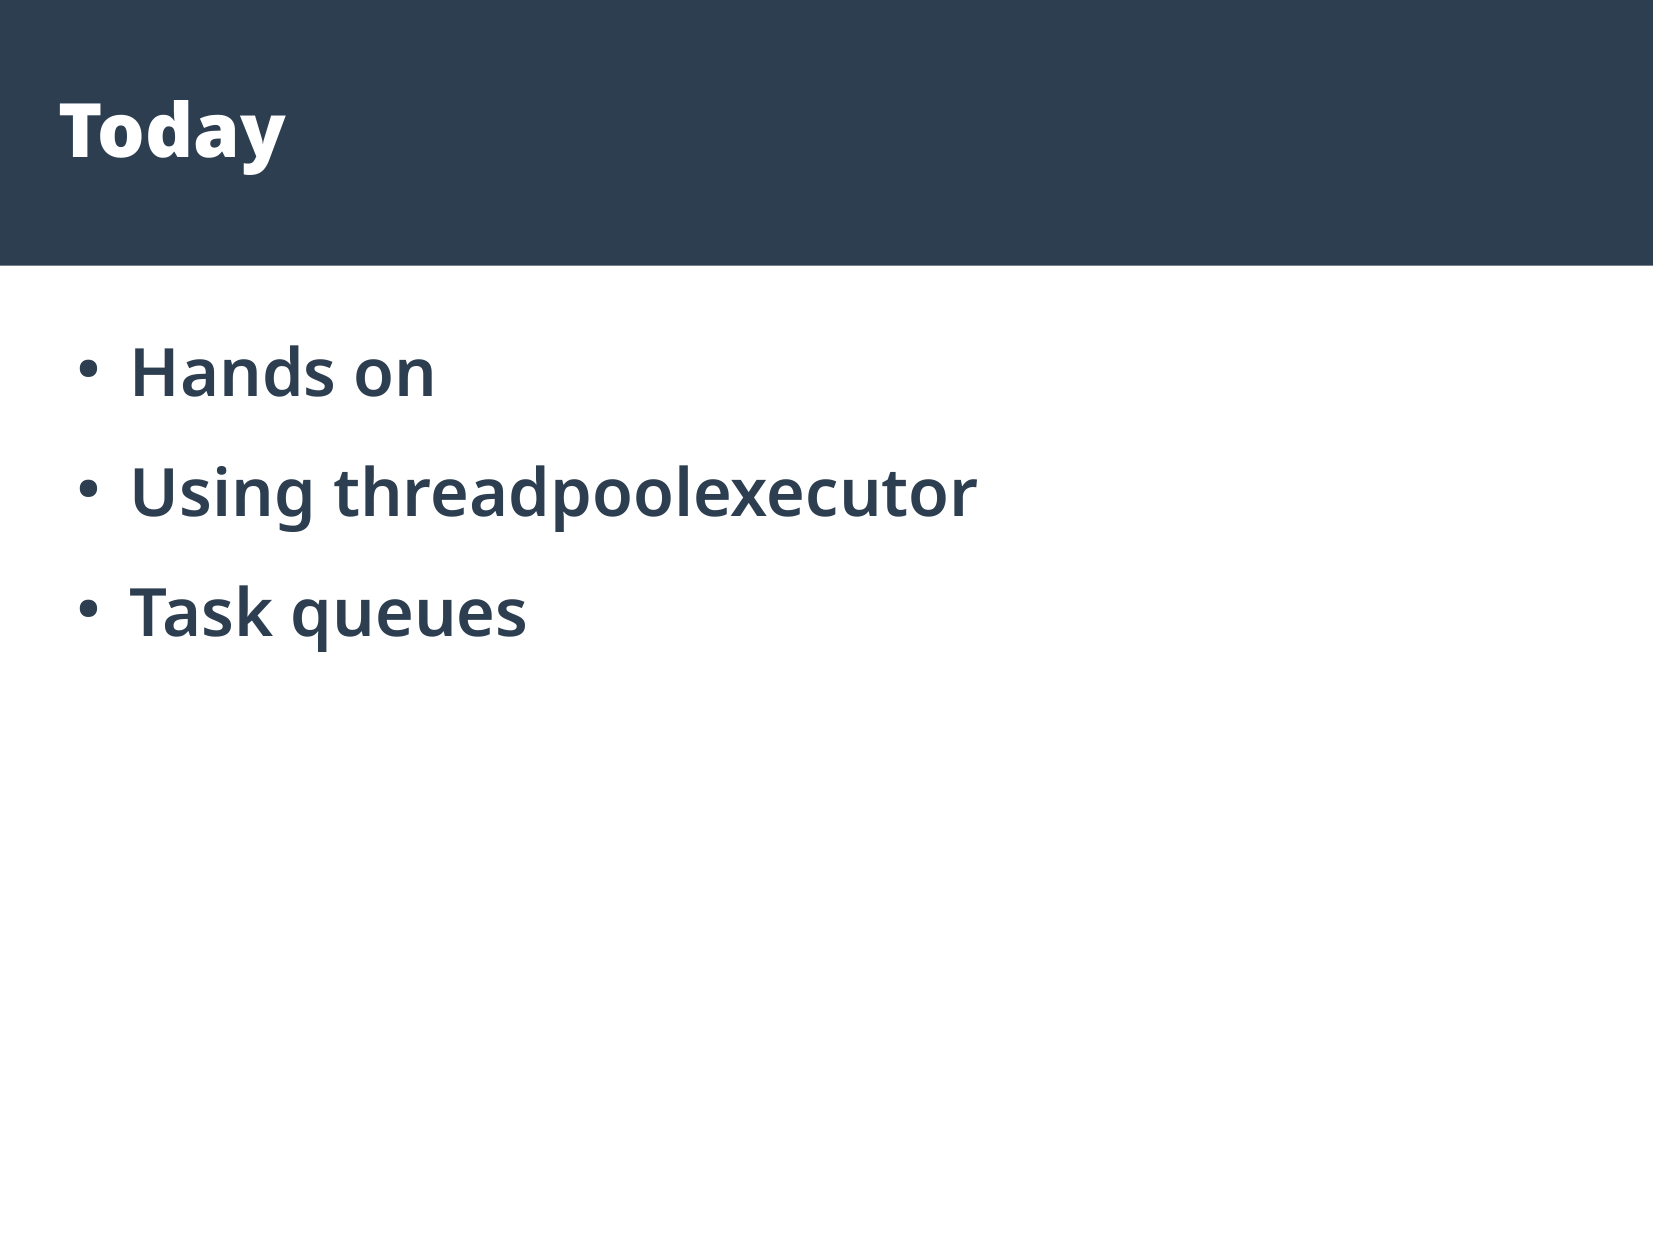

# Today
Hands on
Using threadpoolexecutor
Task queues